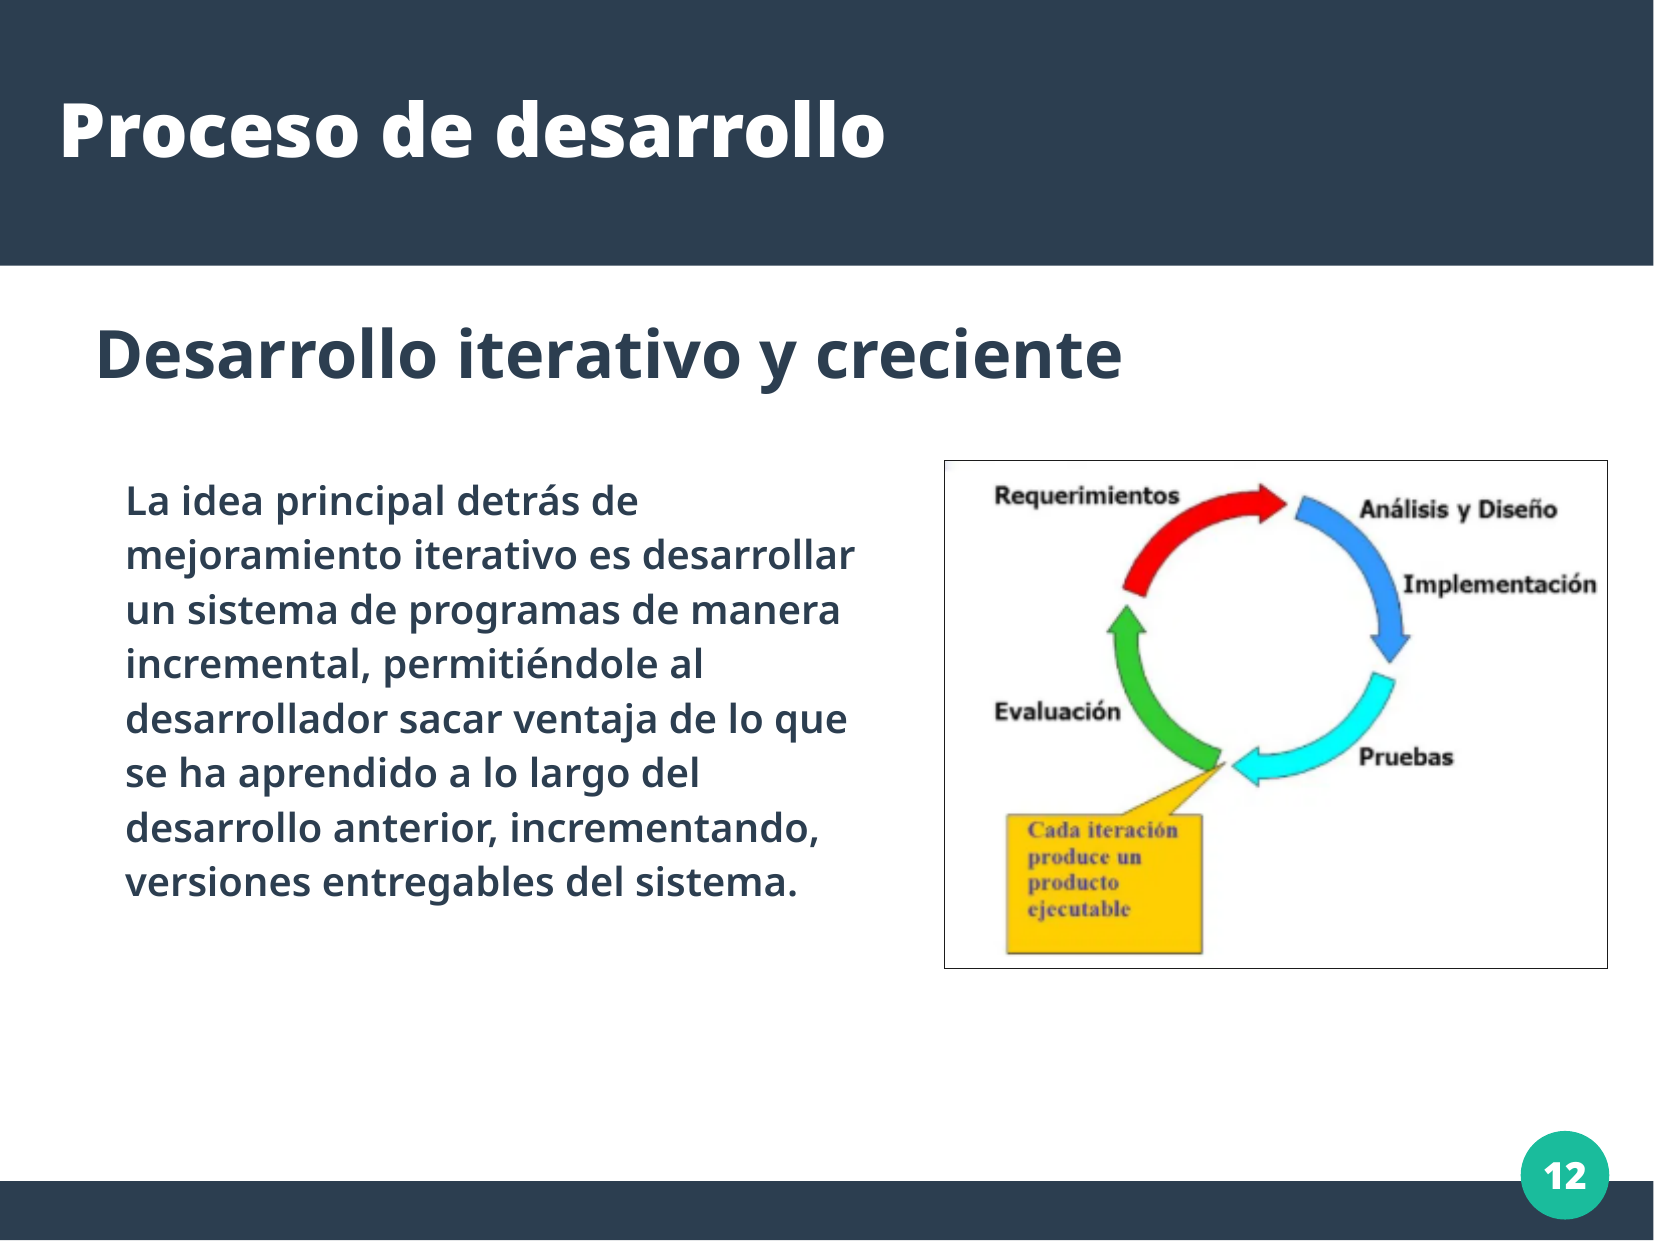

# Proceso de desarrollo
Desarrollo iterativo y creciente
La idea principal detrás de mejoramiento iterativo es desarrollar un sistema de programas de manera incremental, permitiéndole al desarrollador sacar ventaja de lo que se ha aprendido a lo largo del desarrollo anterior, incrementando, versiones entregables del sistema.
12